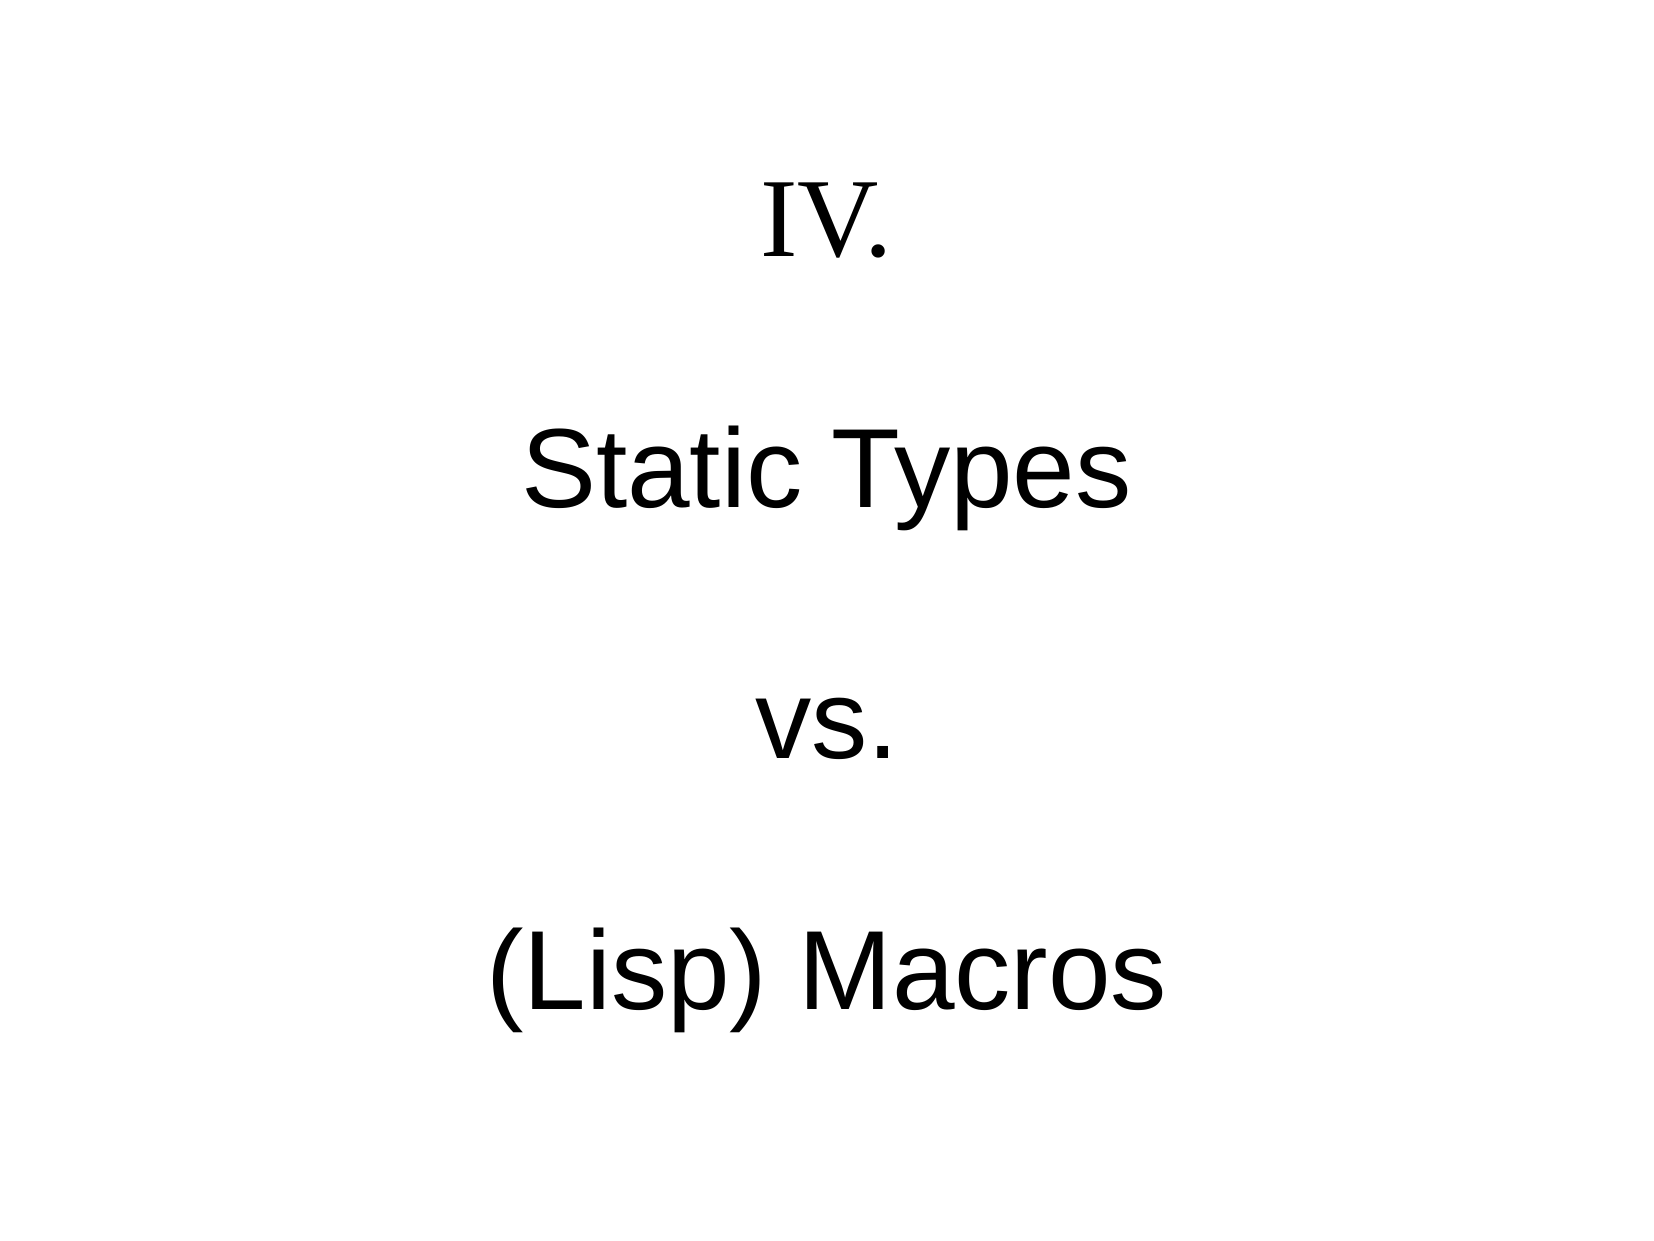

# IV.
Static Types
vs.
(Lisp) Macros